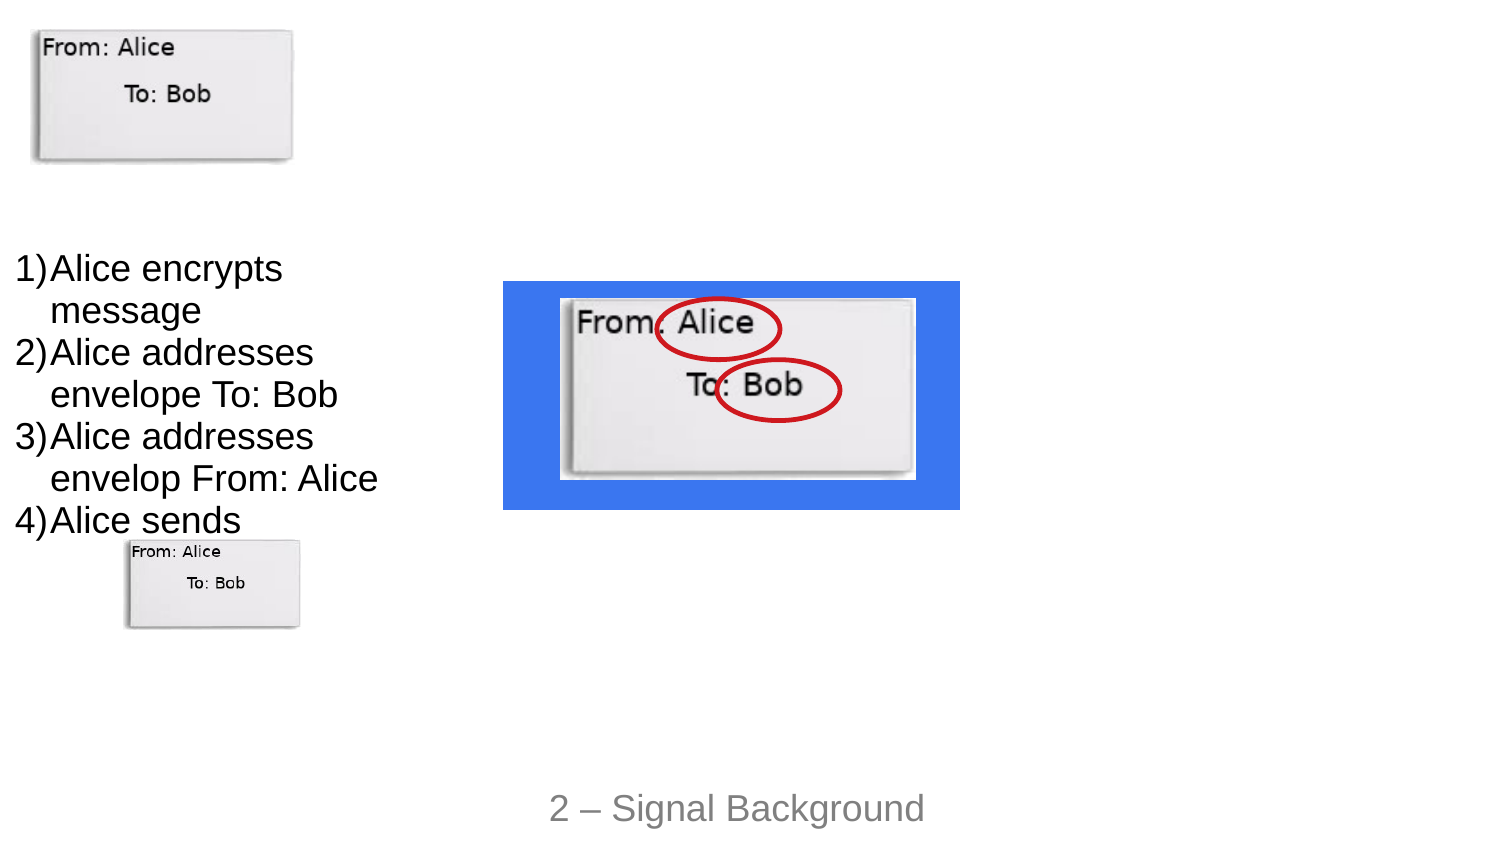

Alice encrypts message
Alice addresses envelope To: Bob
Alice addresses envelop From: Alice
Alice sends
2 – Signal Background